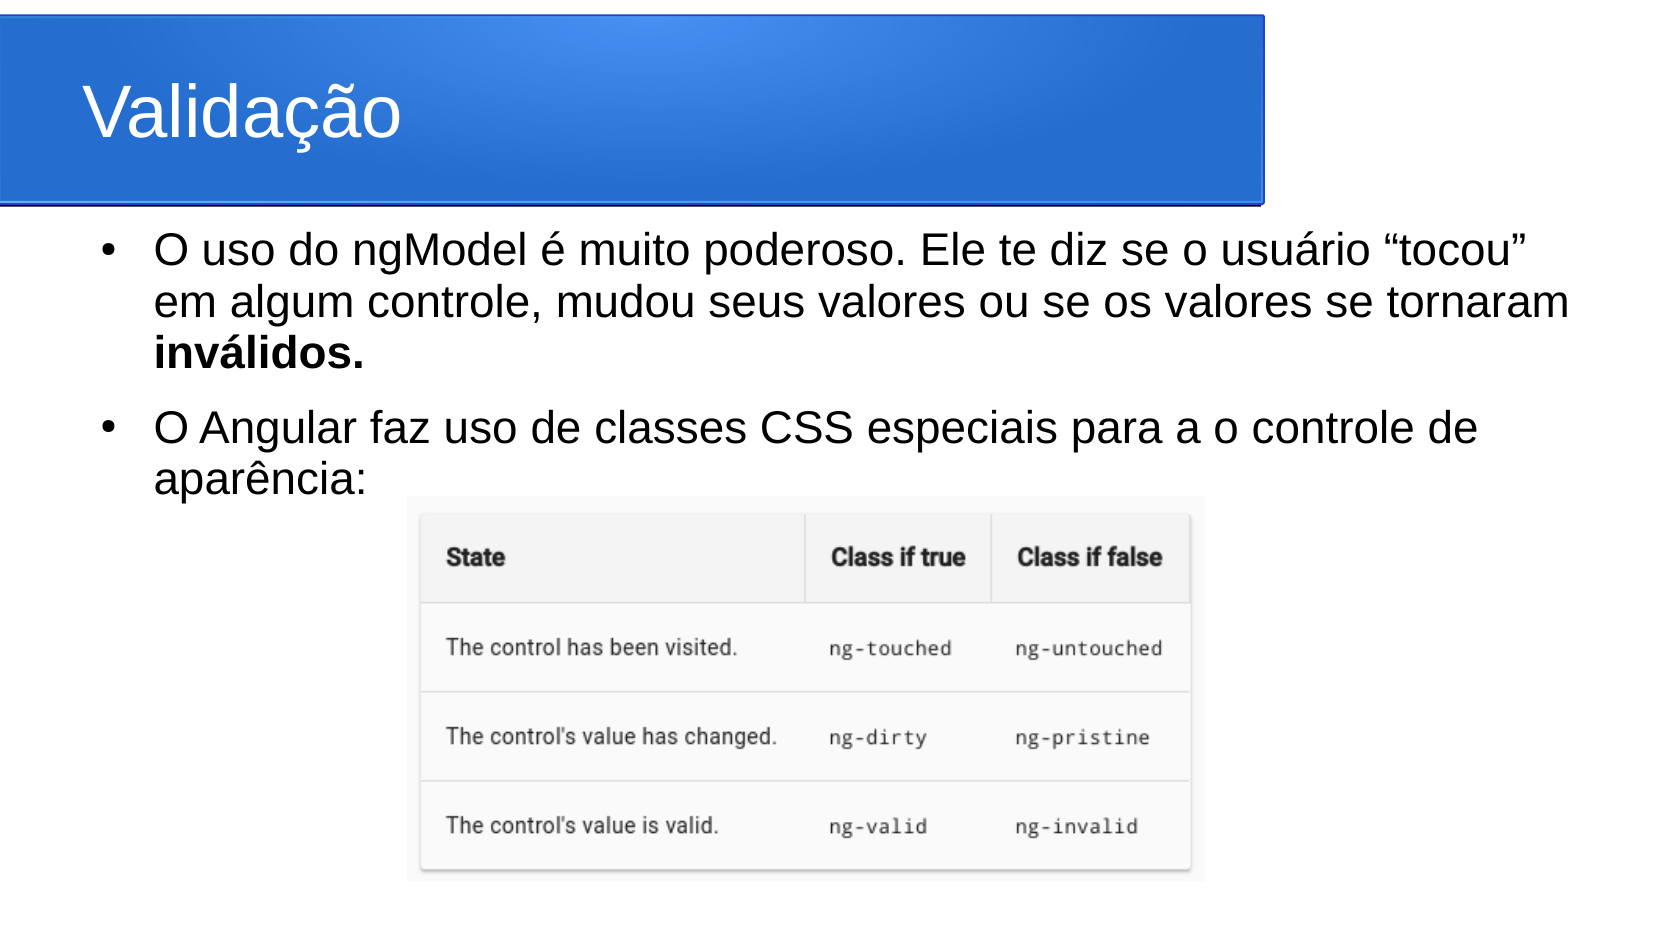

# Validação
O uso do ngModel é muito poderoso. Ele te diz se o usuário “tocou” em algum controle, mudou seus valores ou se os valores se tornaram inválidos.
O Angular faz uso de classes CSS especiais para a o controle de aparência: